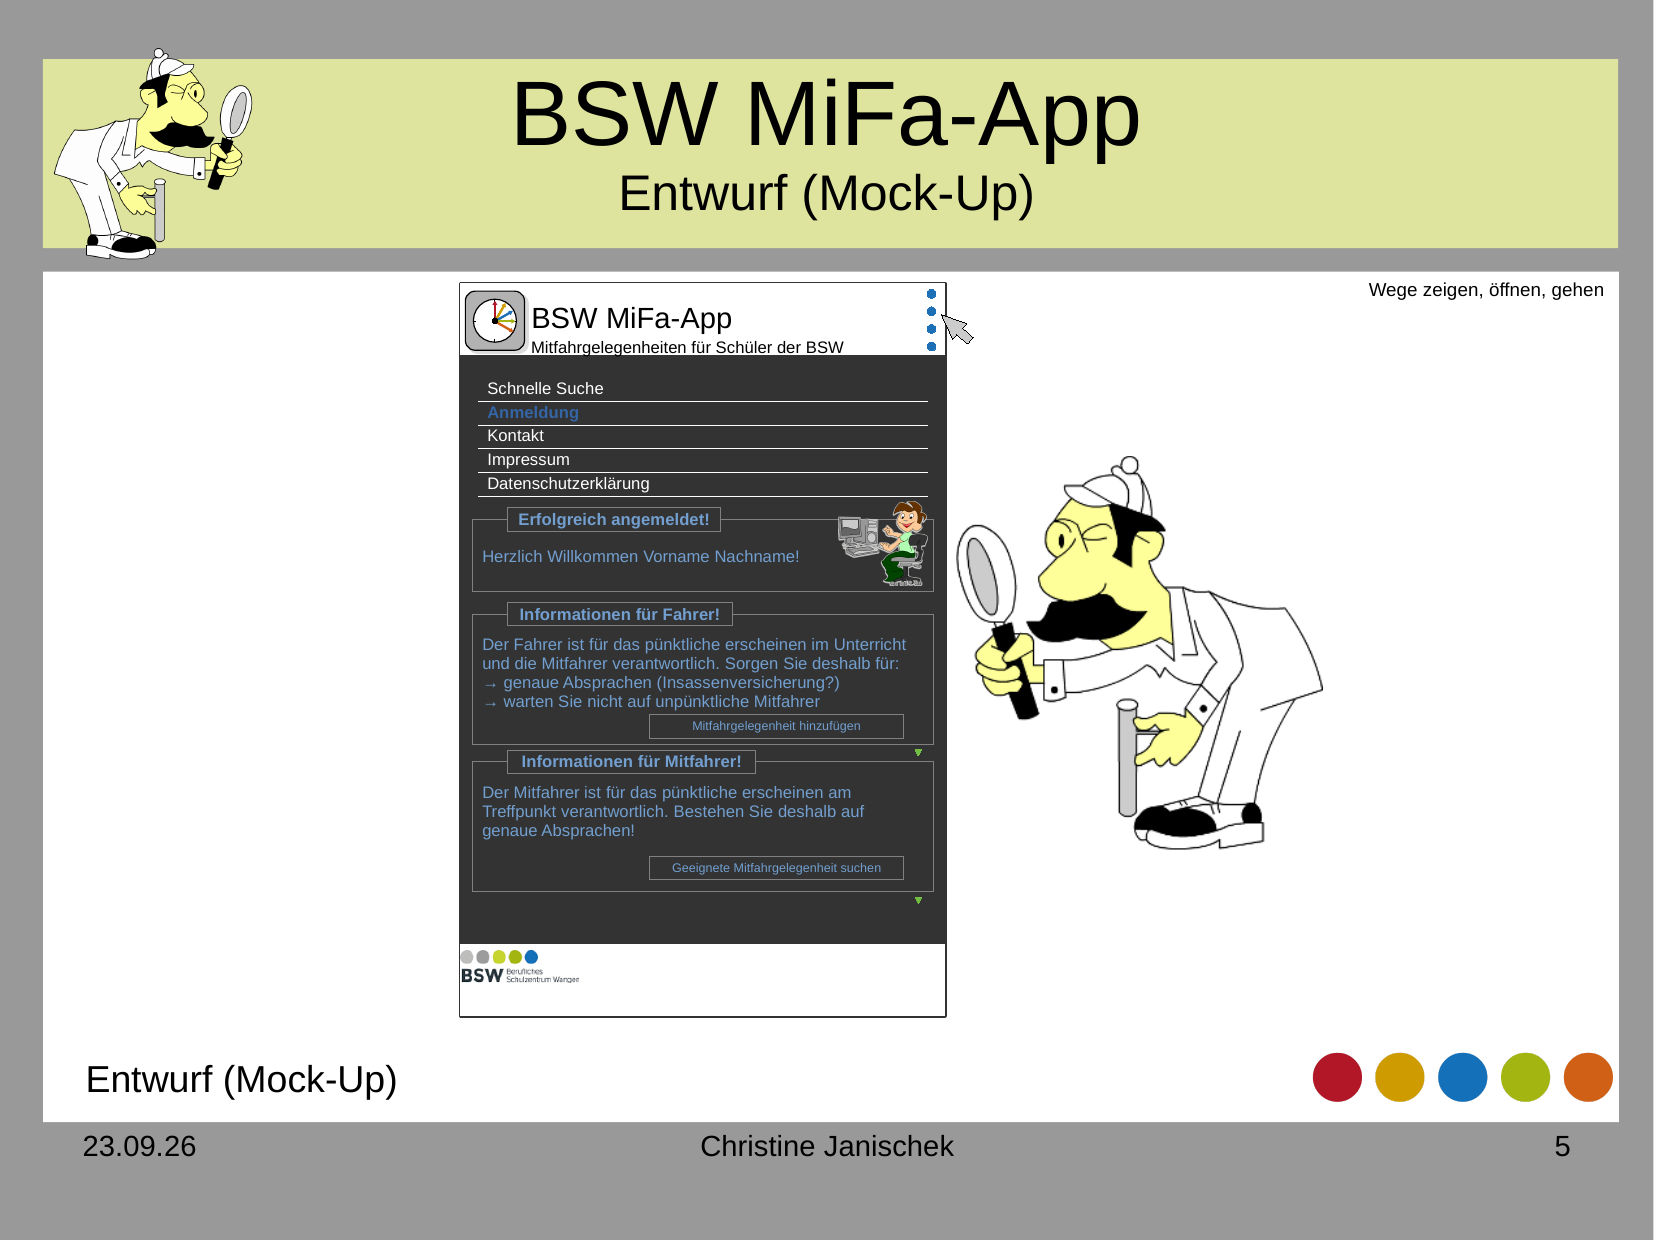

# BSW MiFa-App Entwurf (Mock-Up)
BSW MiFa-App
Mitfahrgelegenheiten für Schüler der BSW
Schnelle Suche
Anmeldung
Kontakt
Impressum
Datenschutzerklärung
Erfolgreich angemeldet!
Herzlich Willkommen Vorname Nachname!
Informationen für Fahrer!
Der Fahrer ist für das pünktliche erscheinen im Unterricht und die Mitfahrer verantwortlich. Sorgen Sie deshalb für:
→ genaue Absprachen (Insassenversicherung?)
→ warten Sie nicht auf unpünktliche Mitfahrer
Mitfahrgelegenheit hinzufügen
Informationen für Mitfahrer!
Der Mitfahrer ist für das pünktliche erscheinen am Treffpunkt verantwortlich. Bestehen Sie deshalb auf genaue Absprachen!
Geeignete Mitfahrgelegenheit suchen
Entwurf (Mock-Up)
Christine Janischek
5